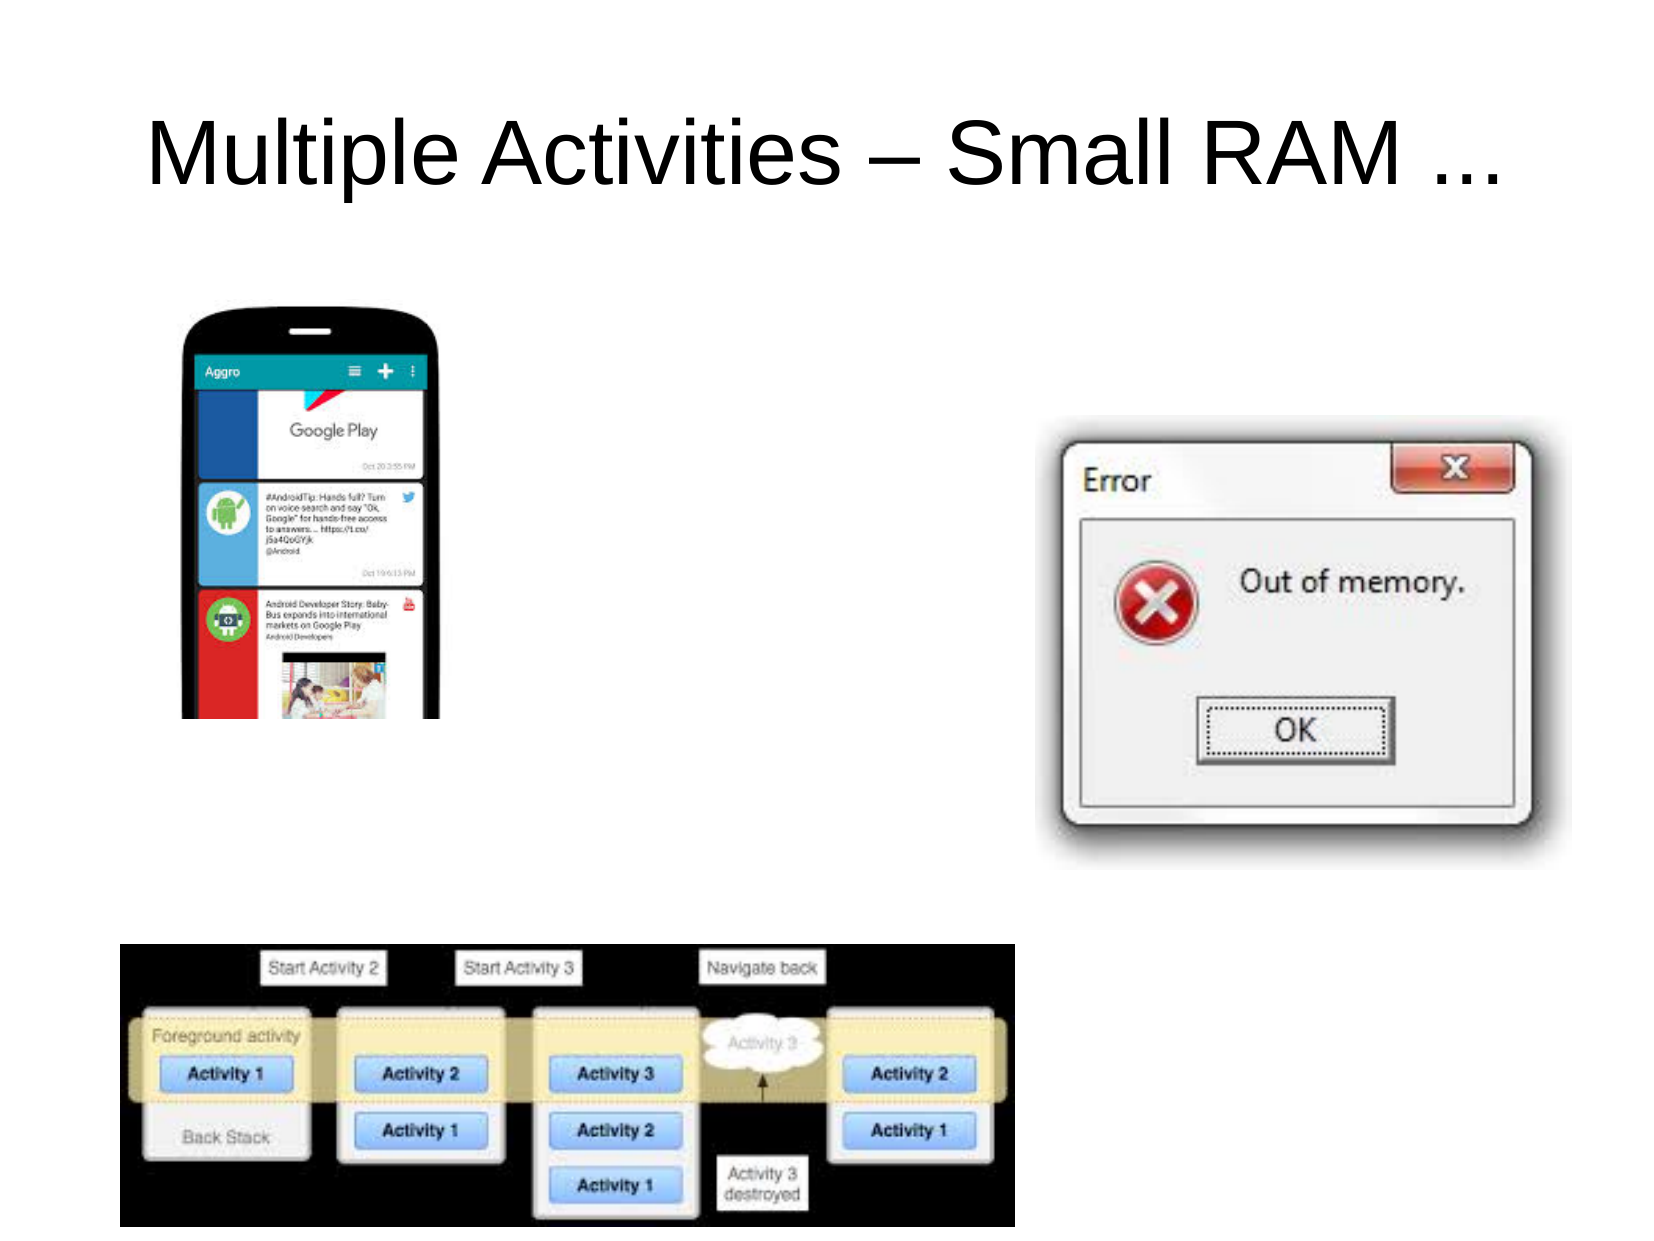

# Multiple Activities – Small RAM ...